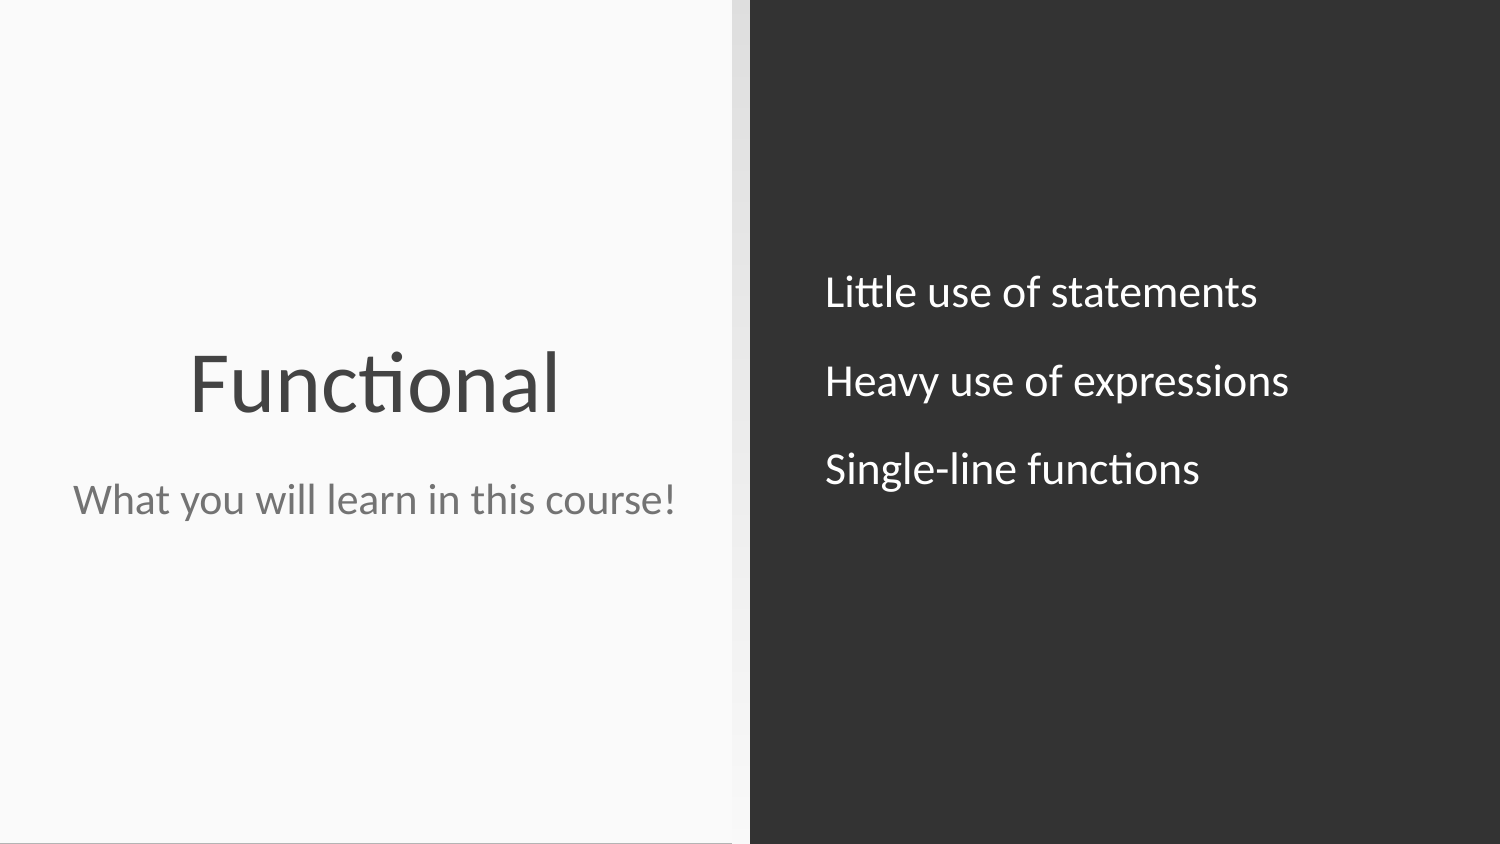

Little use of statements
Heavy use of expressions
Single-line functions
# Functional
What you will learn in this course!